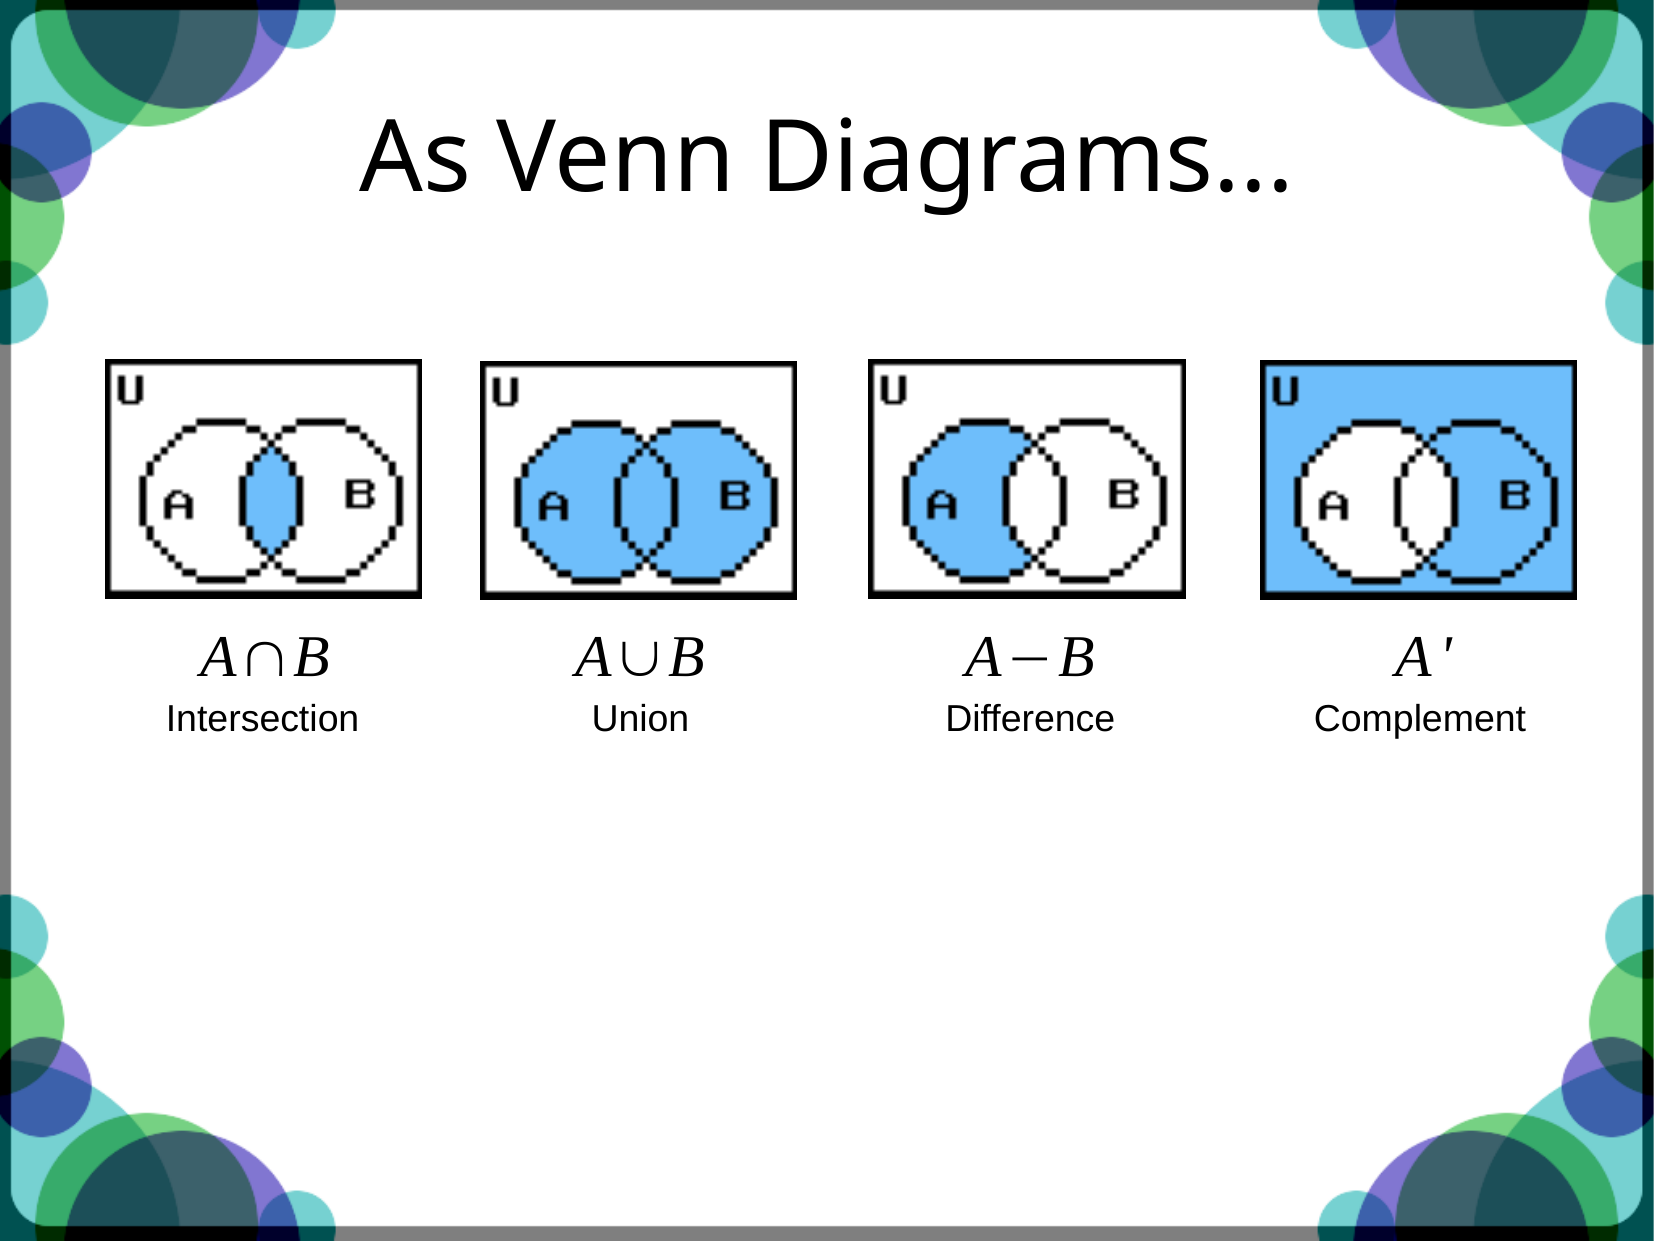

# As Venn Diagrams...
Intersection
Union
Difference
Complement